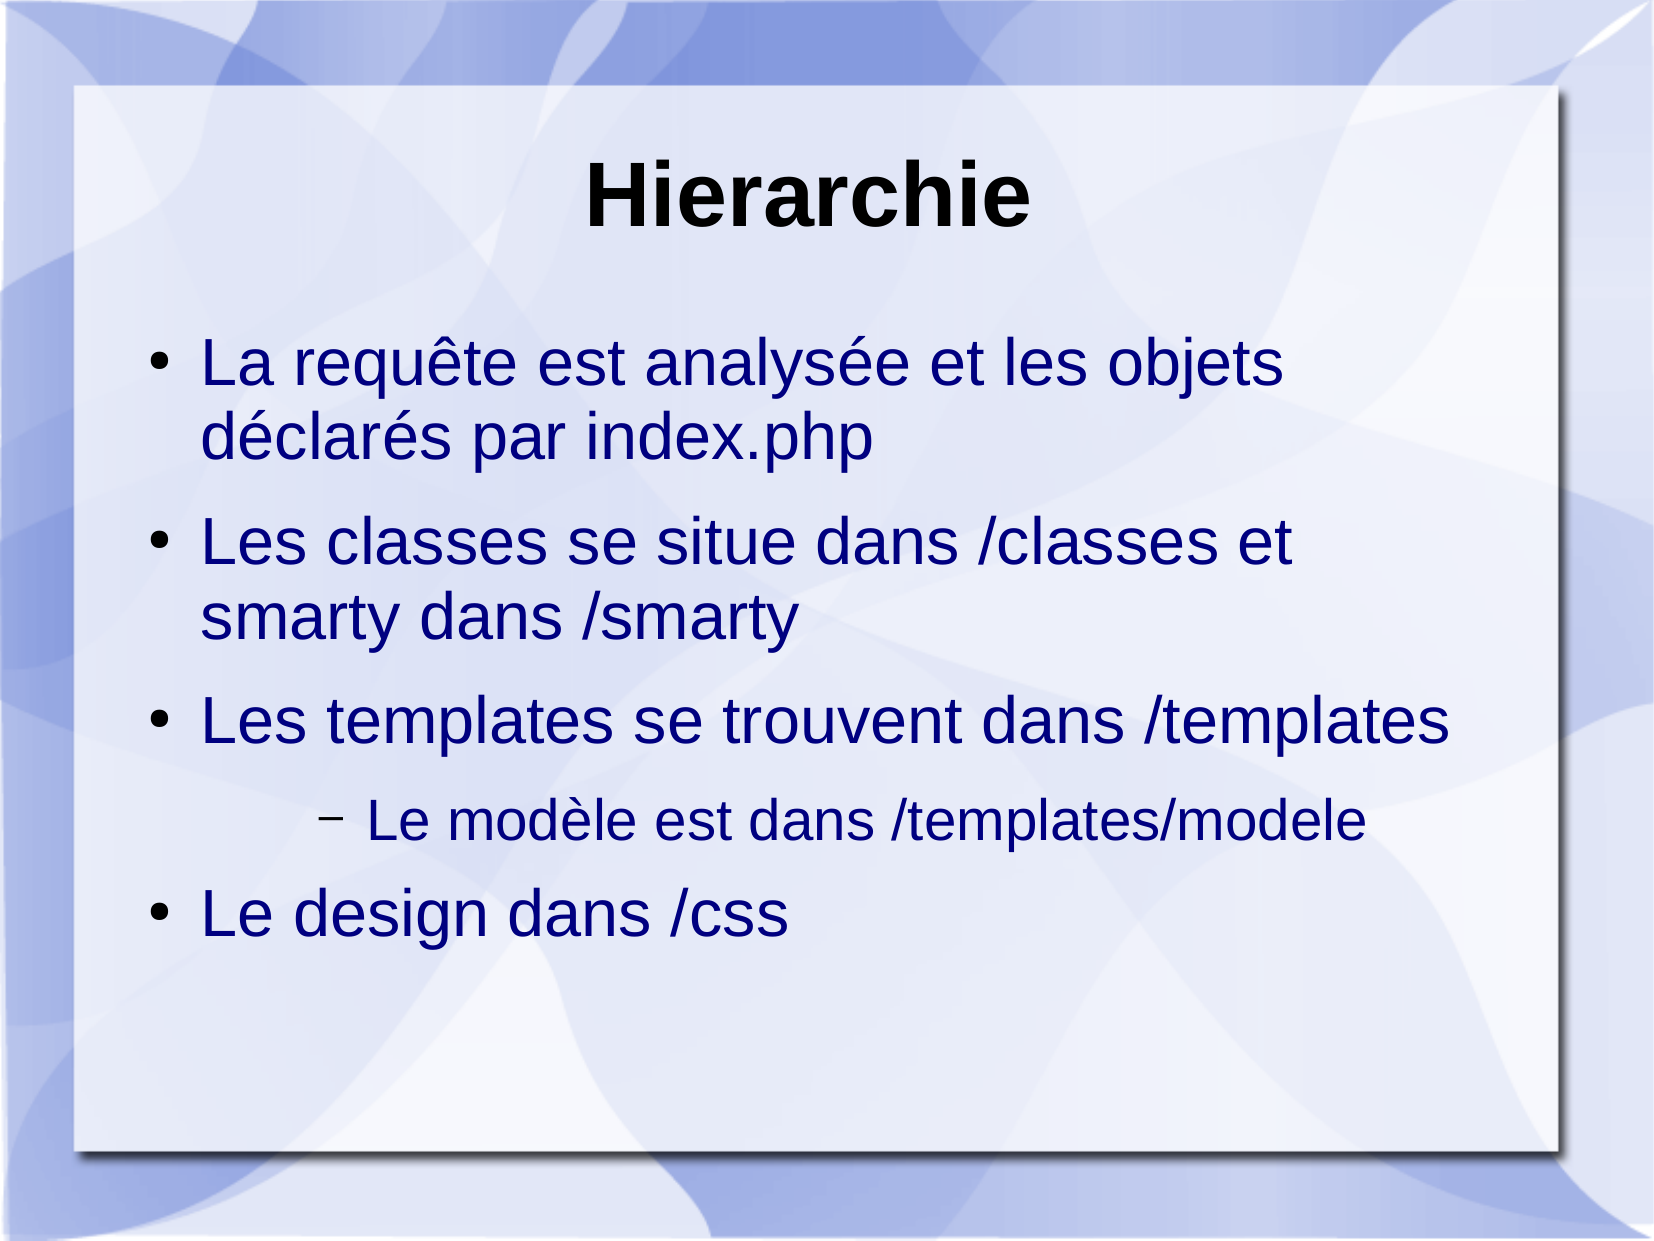

# Hierarchie
La requête est analysée et les objets déclarés par index.php
Les classes se situe dans /classes et smarty dans /smarty
Les templates se trouvent dans /templates
Le modèle est dans /templates/modele
Le design dans /css